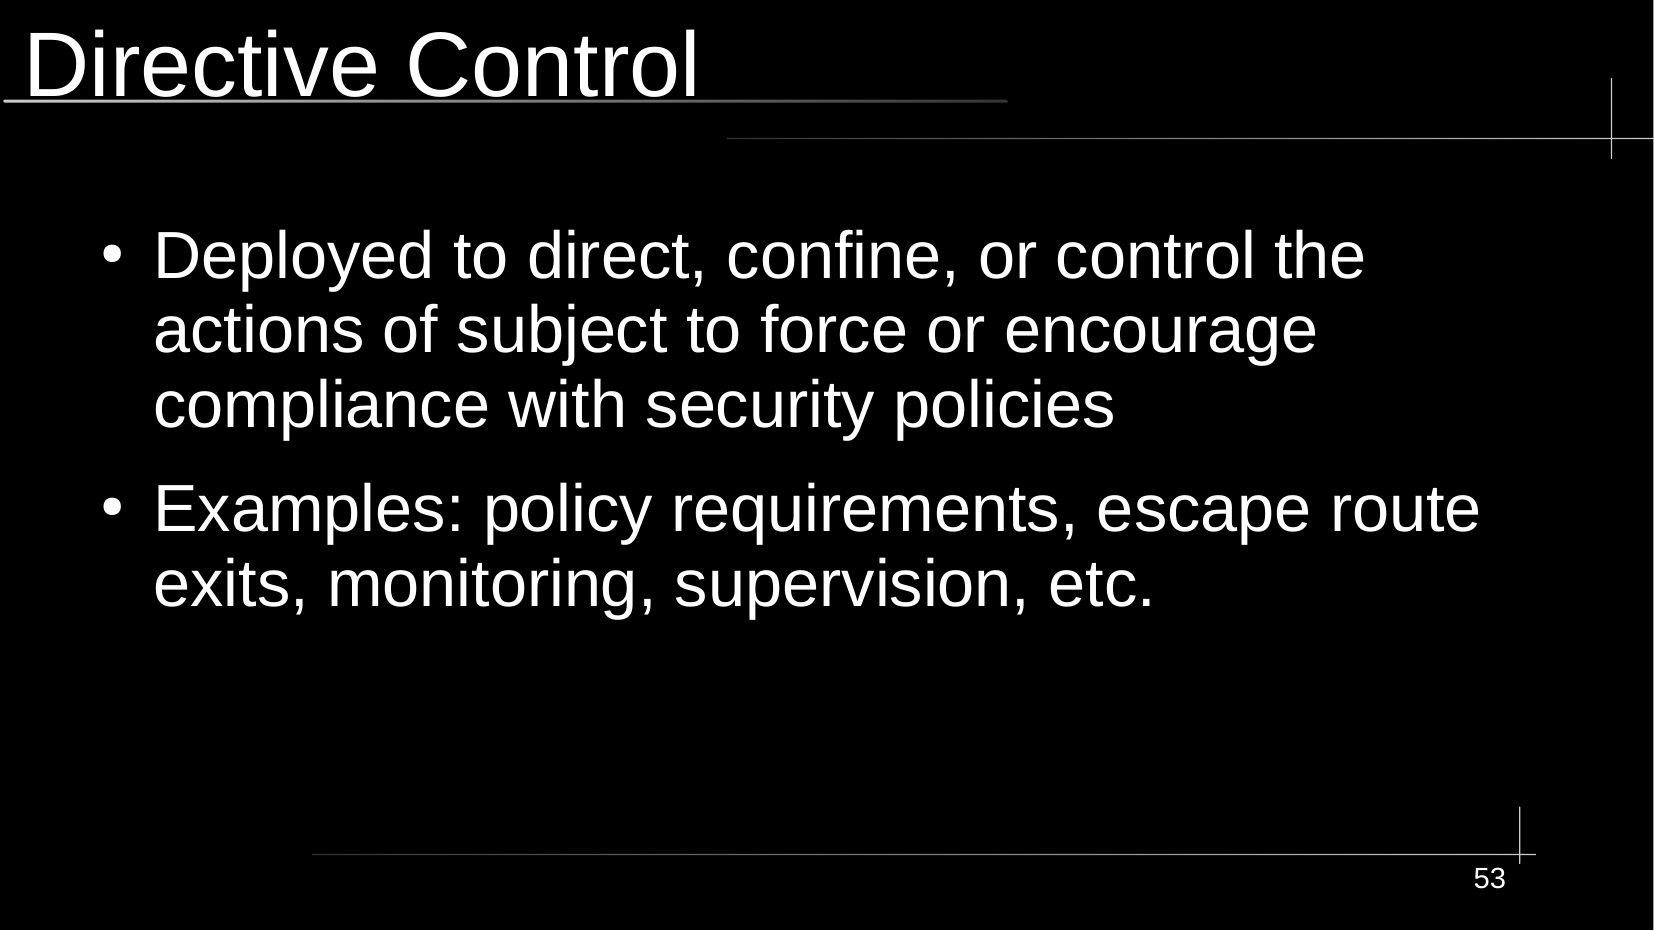

# Directive Control
Deployed to direct, confine, or control the actions of subject to force or encourage compliance with security policies
Examples: policy requirements, escape route exits, monitoring, supervision, etc.
53